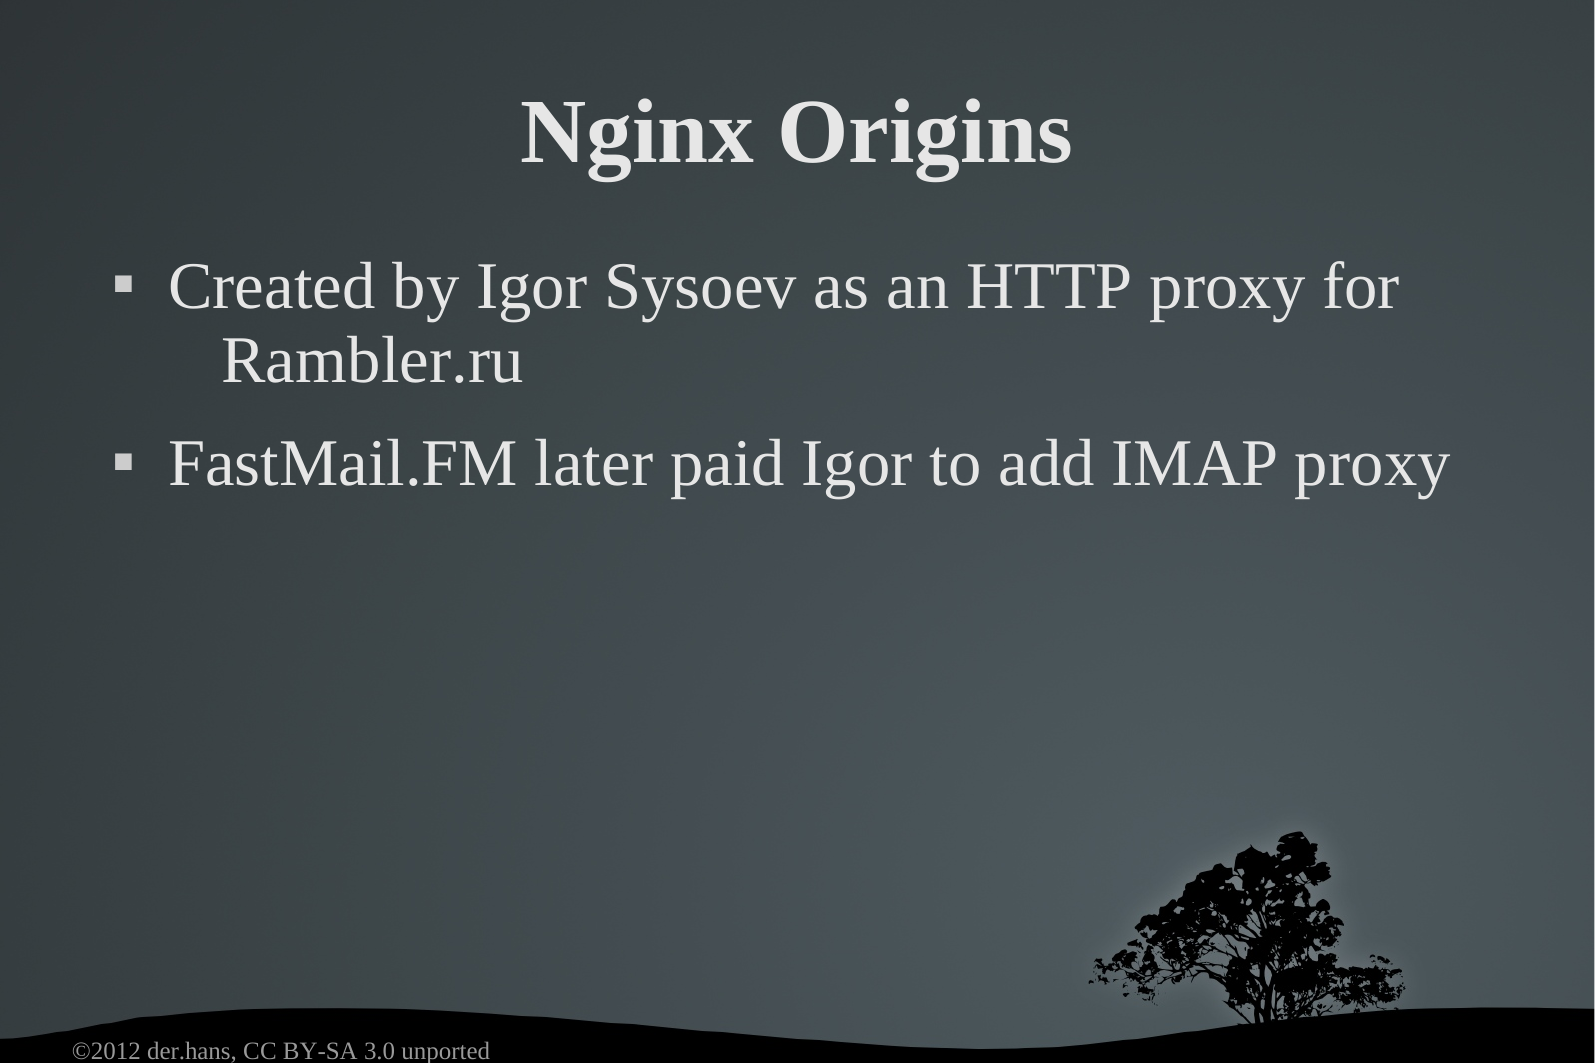

# Nginx Origins
Created by Igor Sysoev as an HTTP proxy for Rambler.ru
FastMail.FM later paid Igor to add IMAP proxy
©2012 der.hans, CC BY-SA 3.0 unported